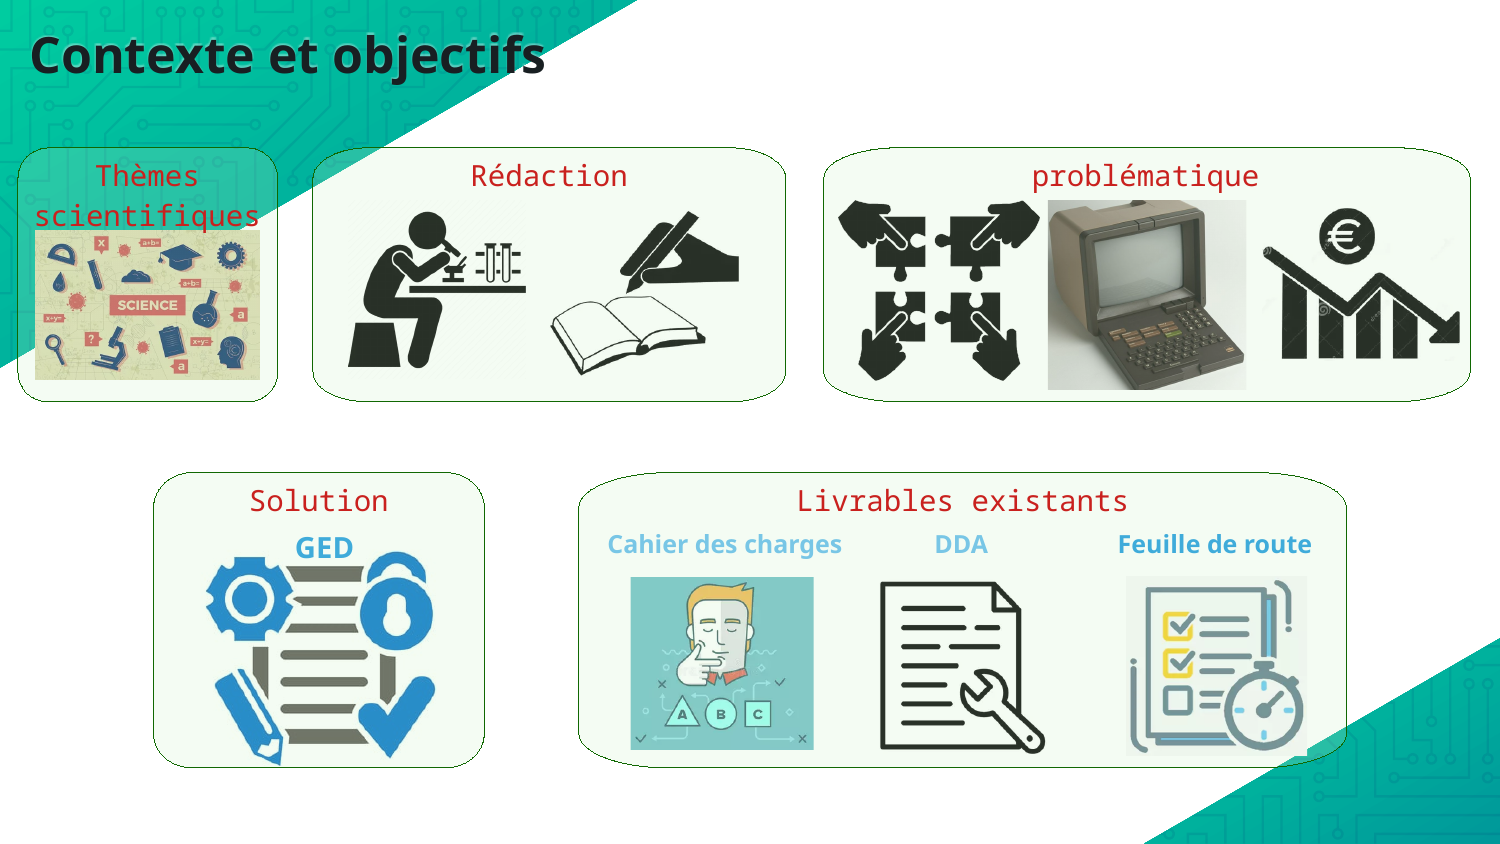

# Contexte et objectifs
problématique
Rédaction
Thèmes scientifiques
Solution
Livrables existants
GED
Cahier des charges
DDA
Feuille de route